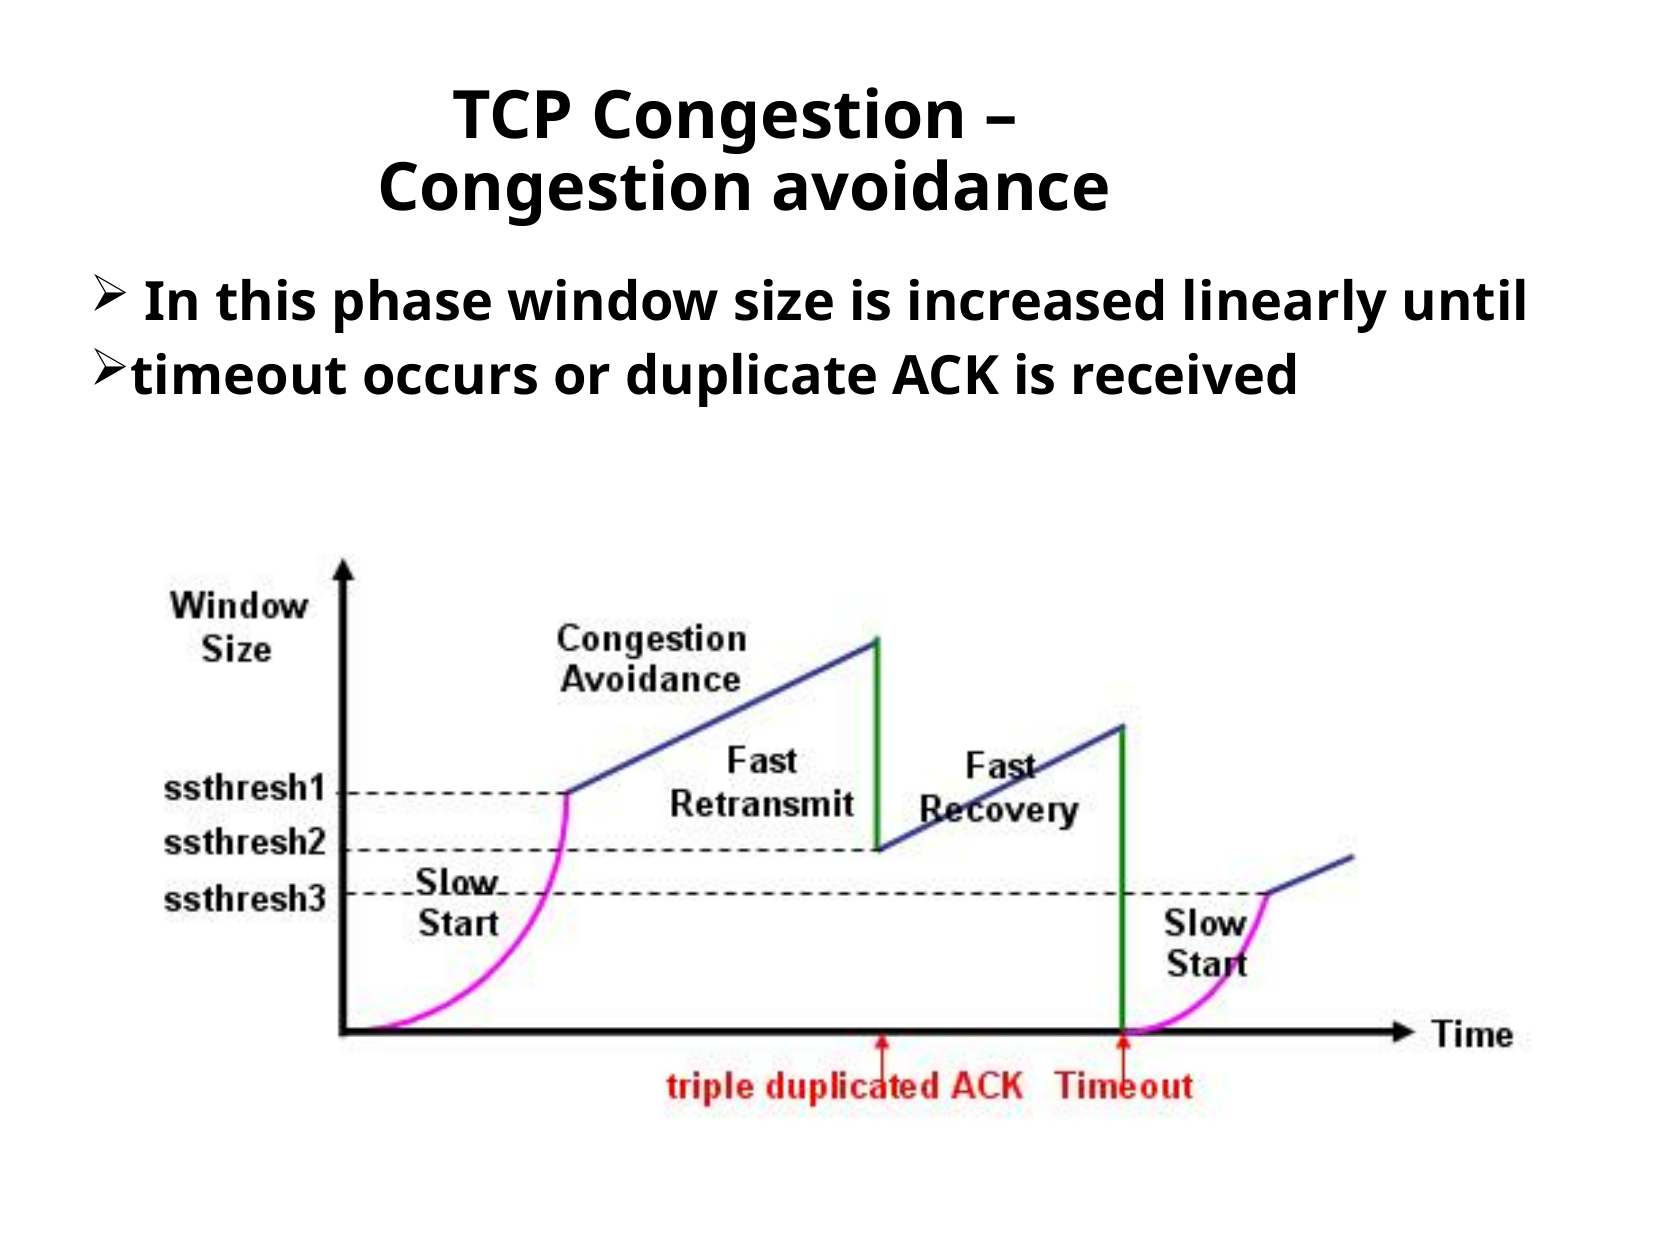

# TCP Congestion – Congestion avoidance
 In this phase window size is increased linearly until
timeout occurs or duplicate ACK is received